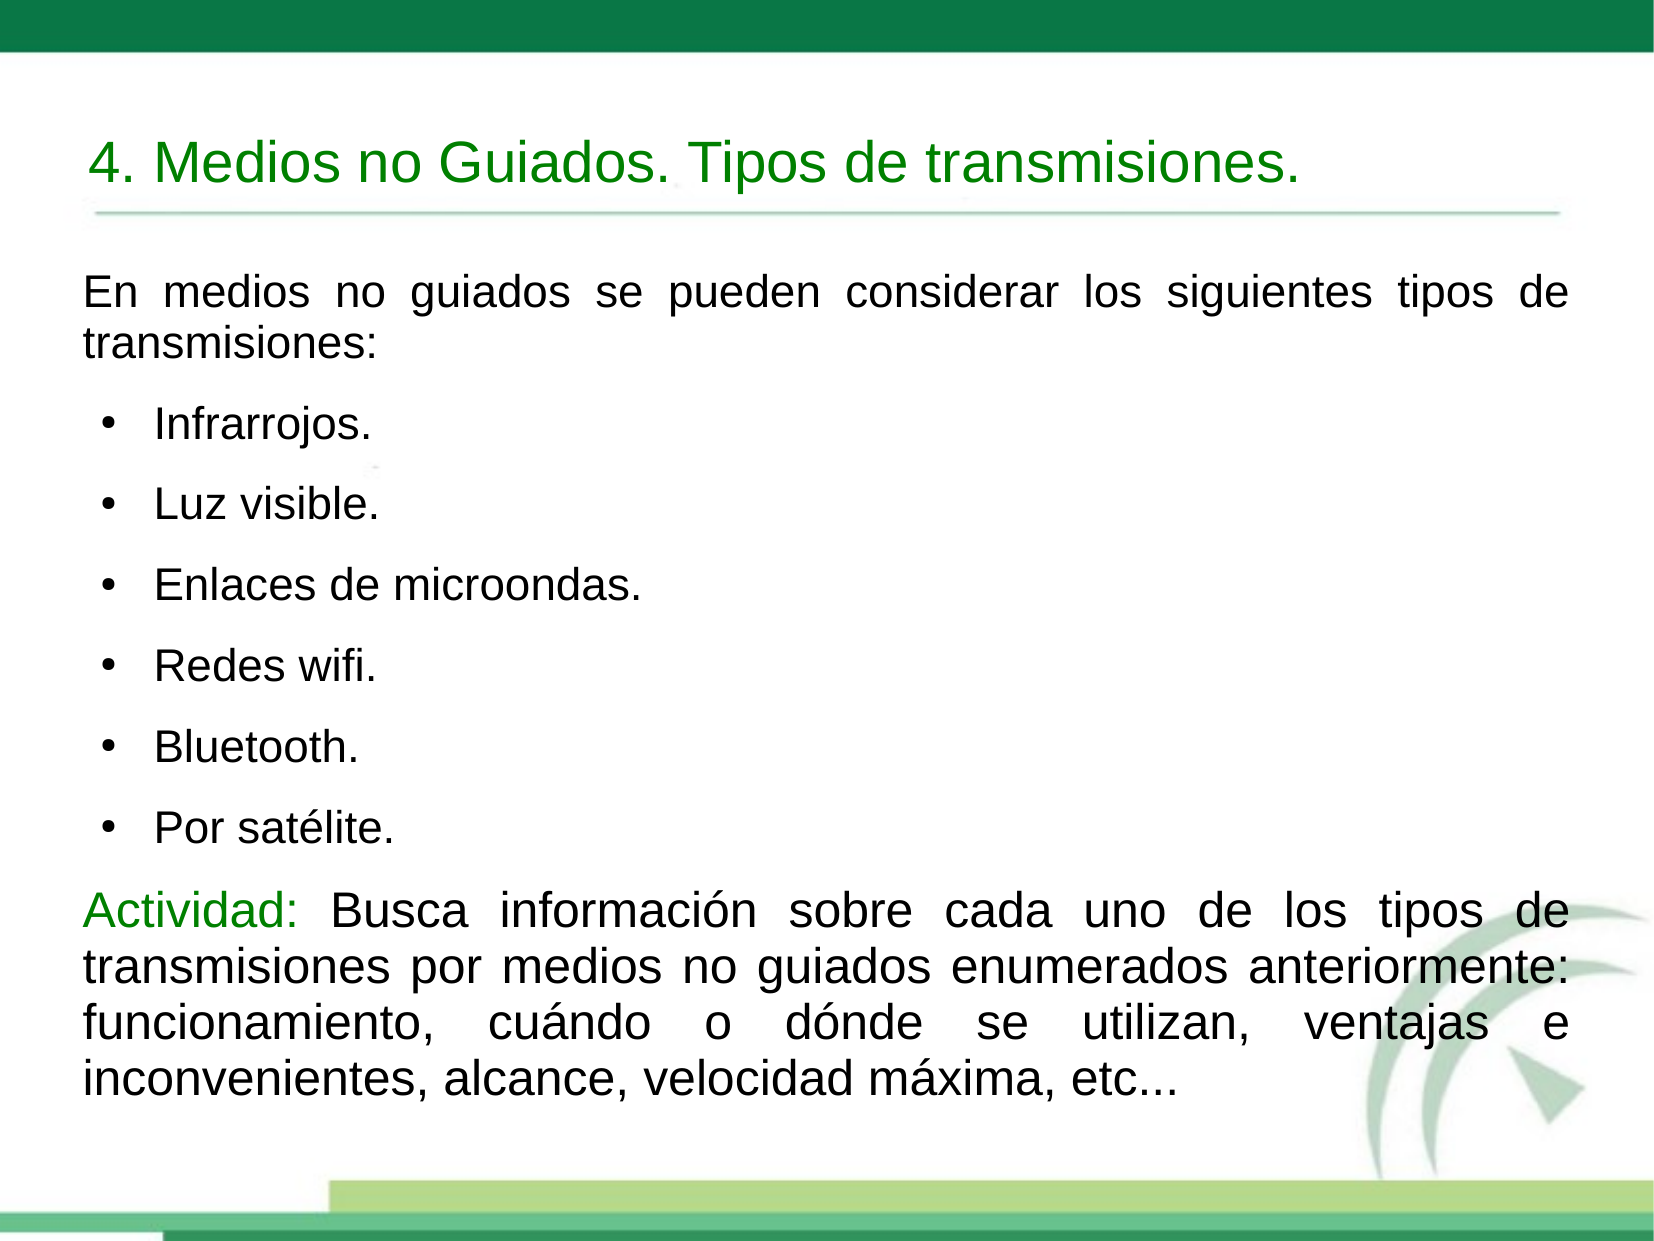

# 4. Medios no Guiados. Tipos de transmisiones.
En medios no guiados se pueden considerar los siguientes tipos de transmisiones:
Infrarrojos.
Luz visible.
Enlaces de microondas.
Redes wifi.
Bluetooth.
Por satélite.
Actividad: Busca información sobre cada uno de los tipos de transmisiones por medios no guiados enumerados anteriormente: funcionamiento, cuándo o dónde se utilizan, ventajas e inconvenientes, alcance, velocidad máxima, etc...